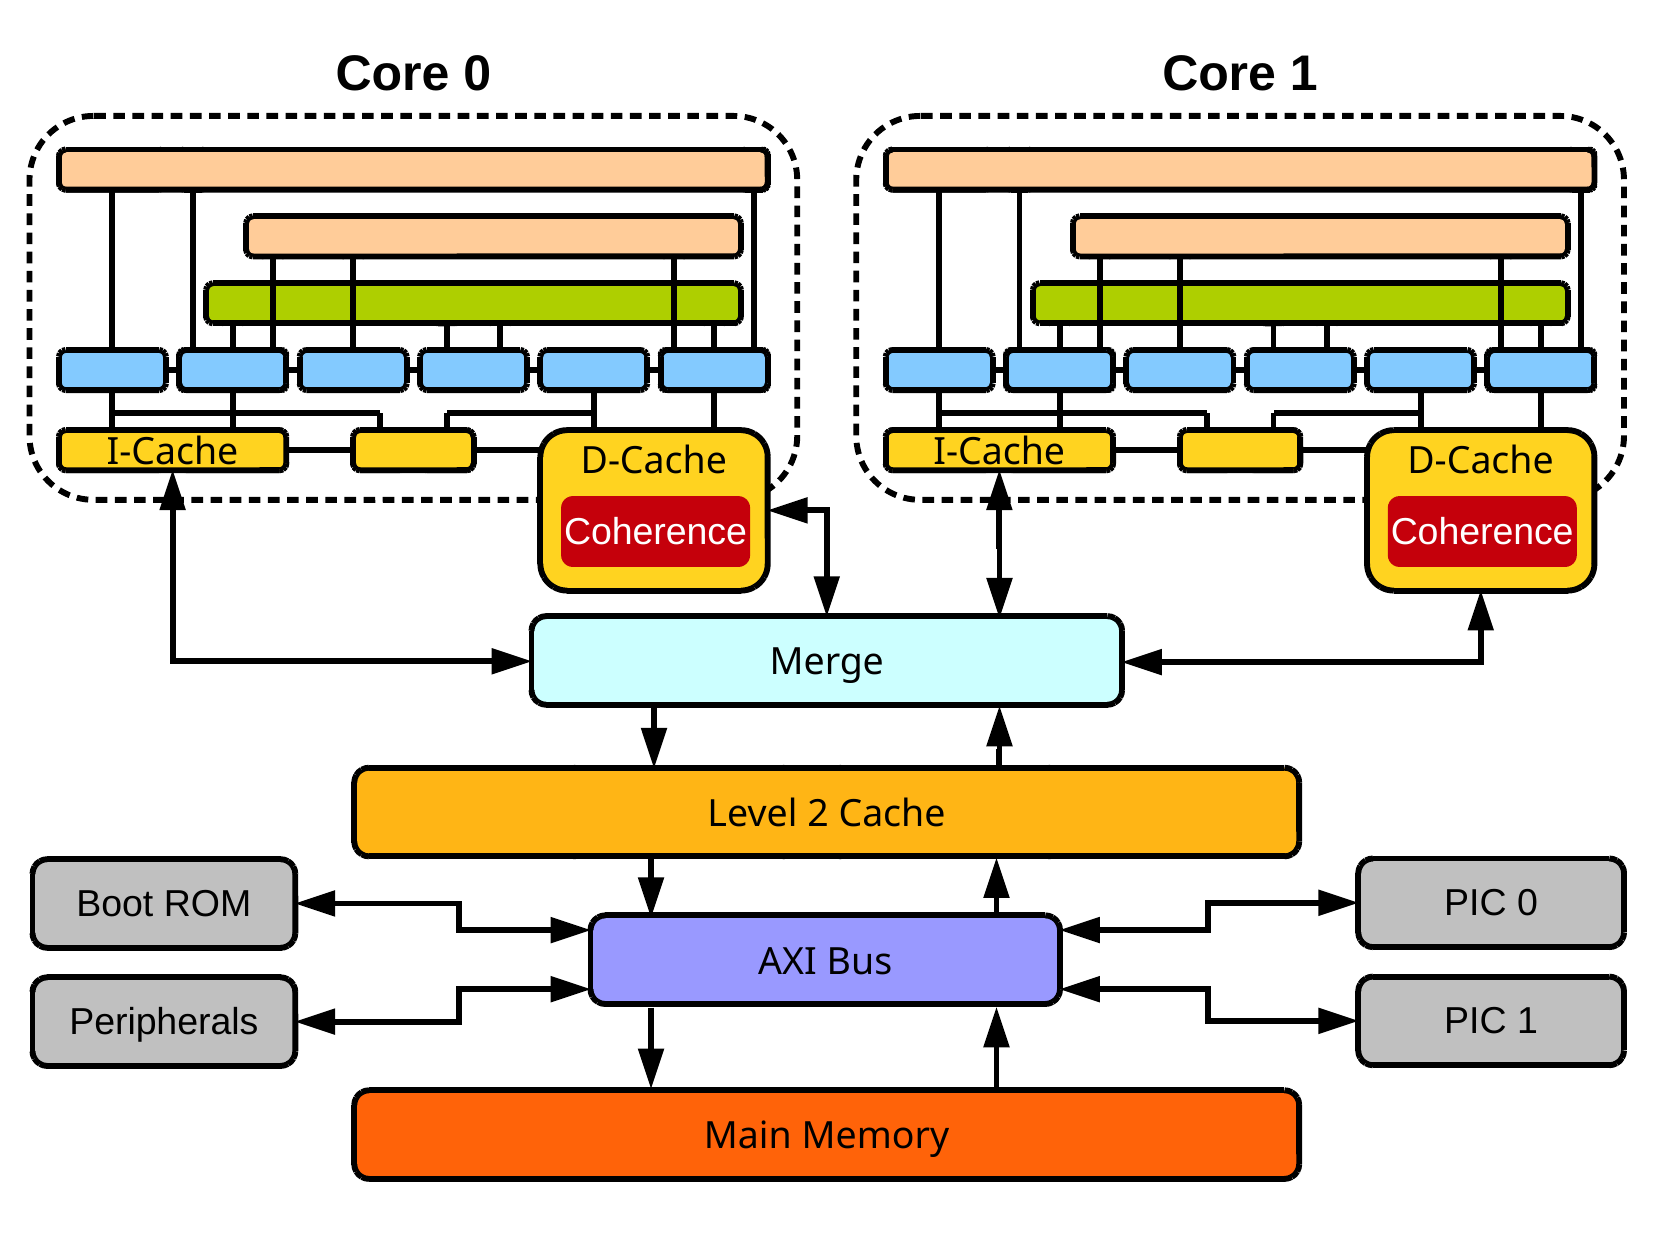

Core 0
Core 1
I-Cache
D-Cache
I-Cache
D-Cache
Coherence
Coherence
Merge
Level 2 Cache
PIC 0
Boot ROM
AXI Bus
PIC 1
Peripherals
Main Memory